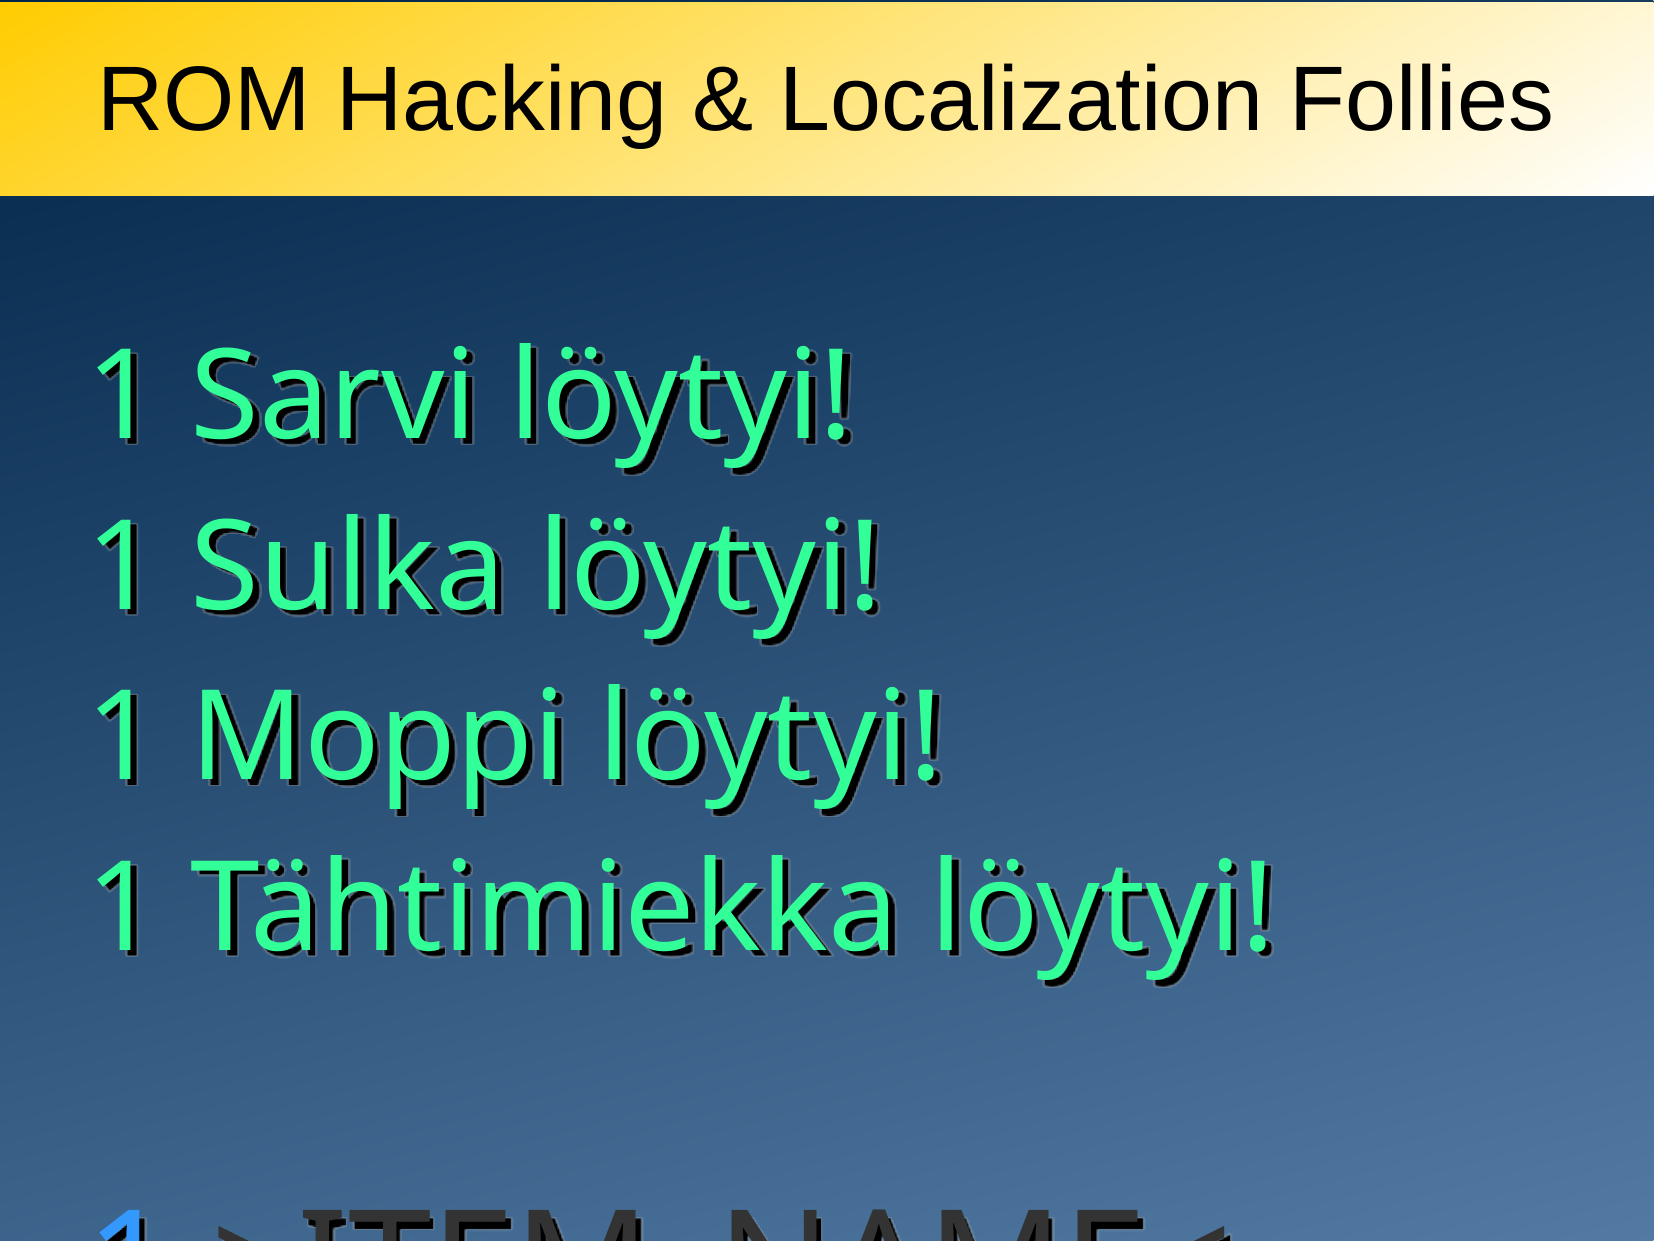

# ROM Hacking & Localization Follies
1 Sarvi löytyi!
1 Sulka löytyi!
1 Moppi löytyi!
1 Tähtimiekka löytyi!
1 >ITEM_NAME< löytyi!